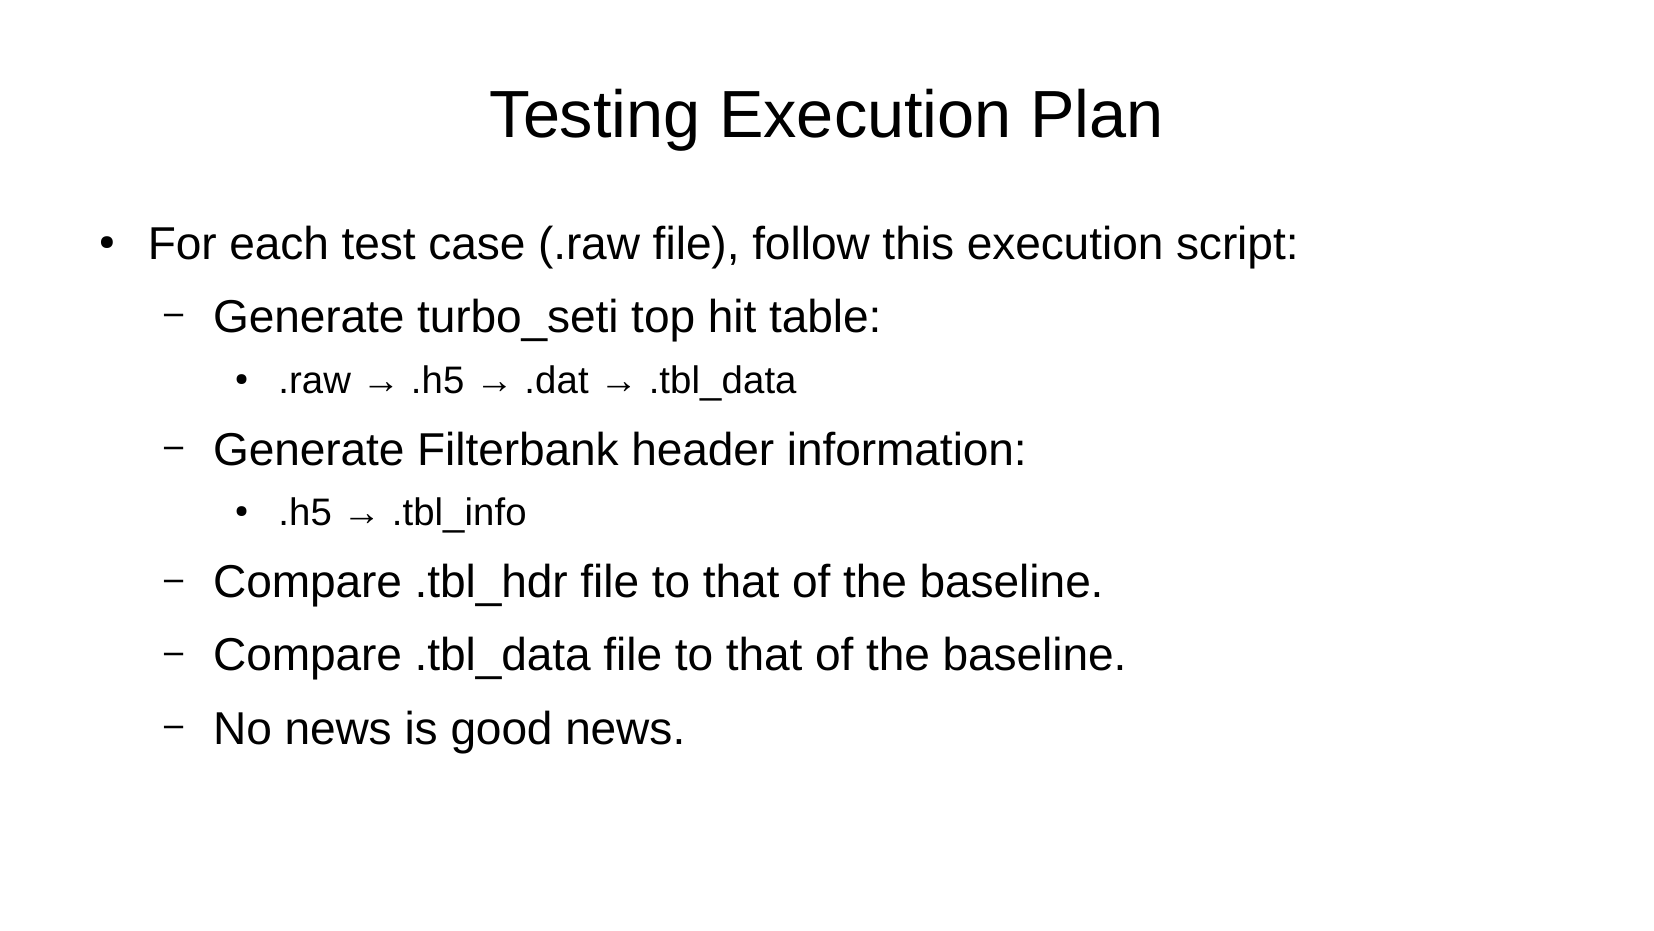

# Testing Execution Plan
For each test case (.raw file), follow this execution script:
Generate turbo_seti top hit table:
.raw → .h5 → .dat → .tbl_data
Generate Filterbank header information:
.h5 → .tbl_info
Compare .tbl_hdr file to that of the baseline.
Compare .tbl_data file to that of the baseline.
No news is good news.